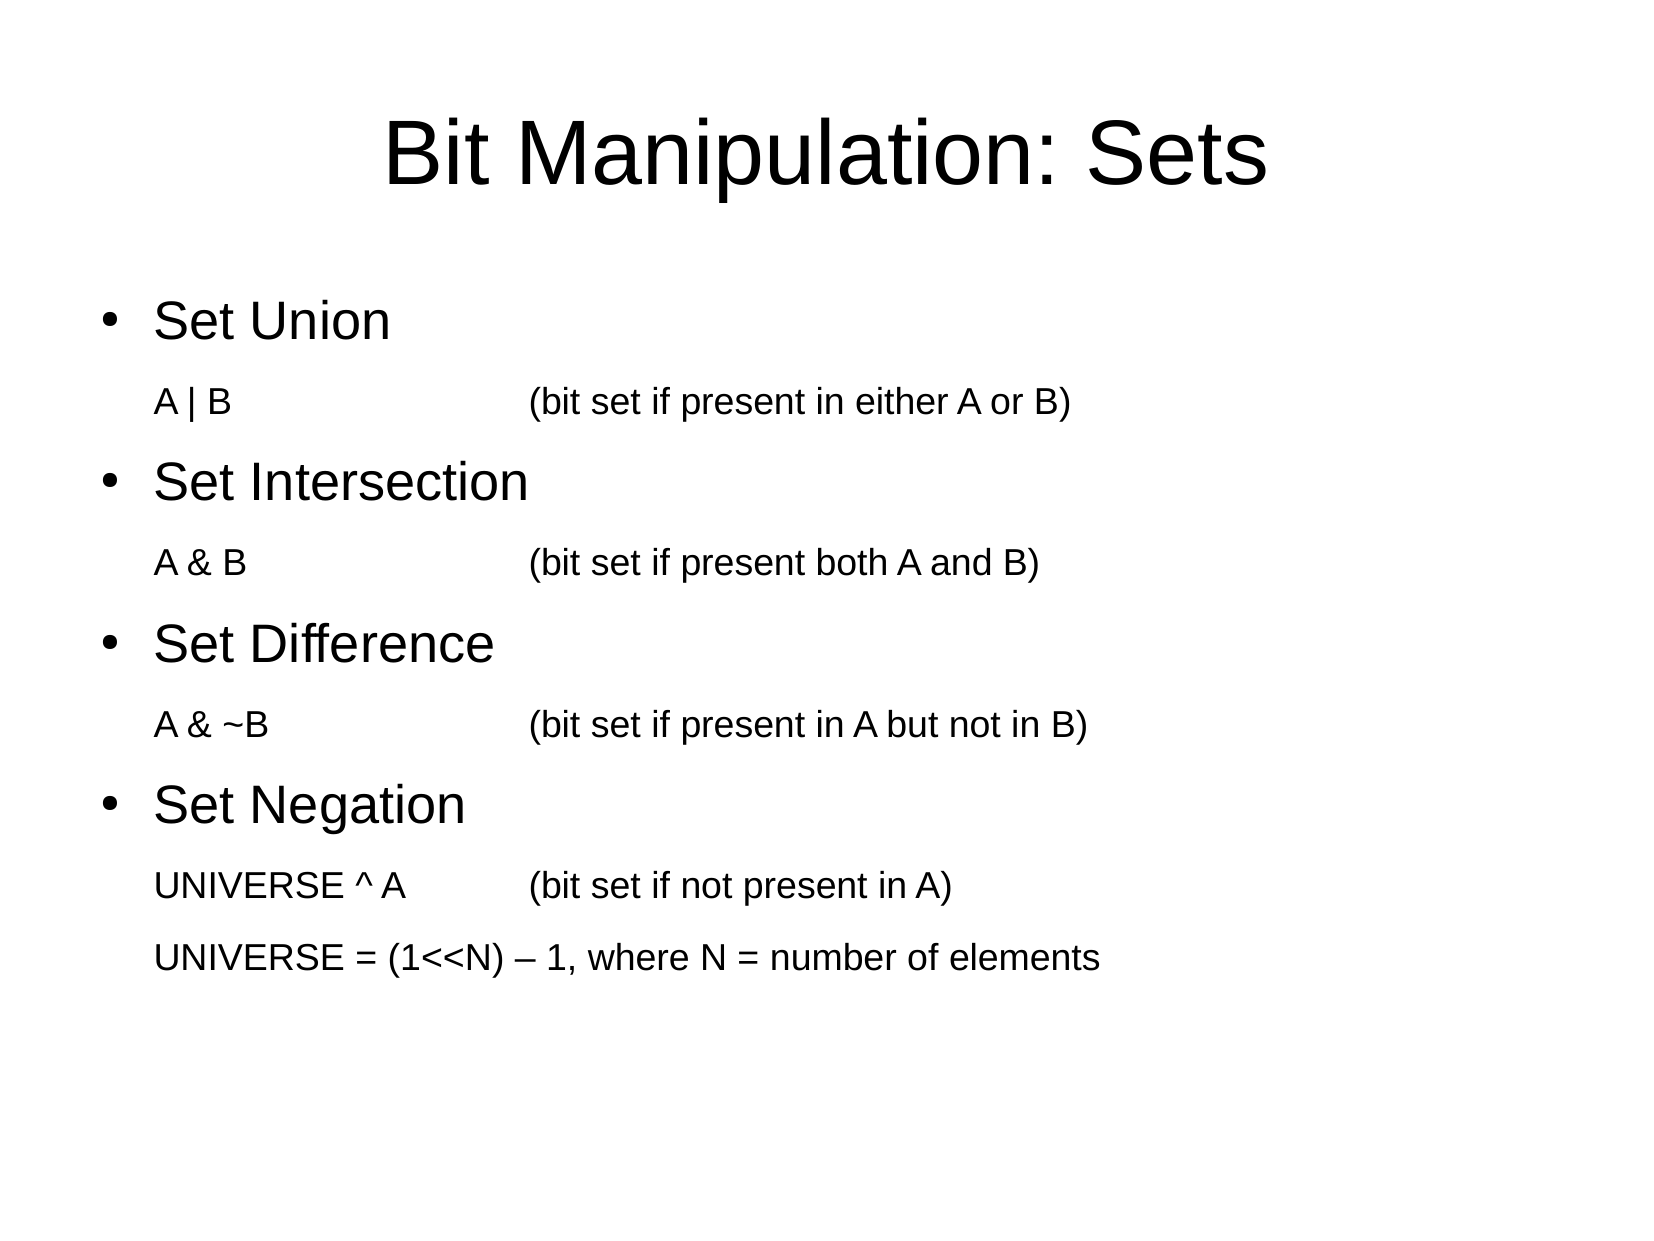

# Bit Manipulation: Sets
Set Union
A | B				(bit set if present in either A or B)
Set Intersection
A & B				(bit set if present both A and B)
Set Difference
A & ~B				(bit set if present in A but not in B)
Set Negation
UNIVERSE ^ A		(bit set if not present in A)
UNIVERSE = (1<<N) – 1, where N = number of elements